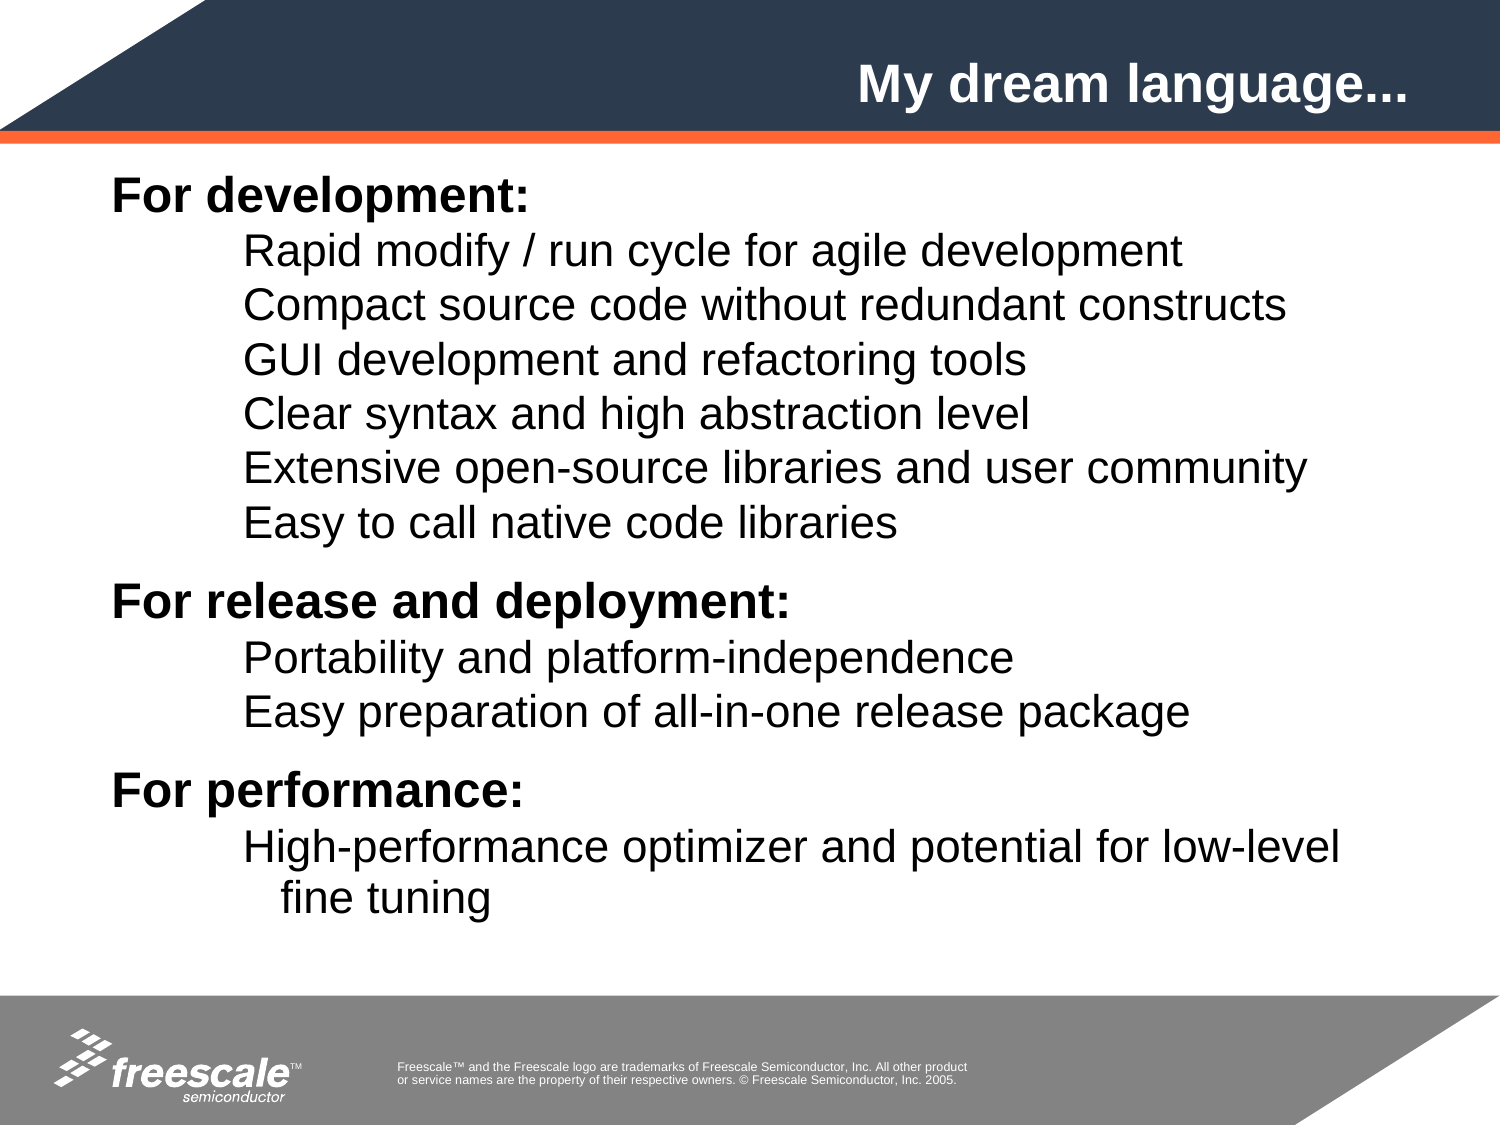

# My dream language...
For development:
Rapid modify / run cycle for agile development
Compact source code without redundant constructs
GUI development and refactoring tools
Clear syntax and high abstraction level
Extensive open-source libraries and user community
Easy to call native code libraries
For release and deployment:
Portability and platform-independence
Easy preparation of all-in-one release package
For performance:
High-performance optimizer and potential for low-level fine tuning